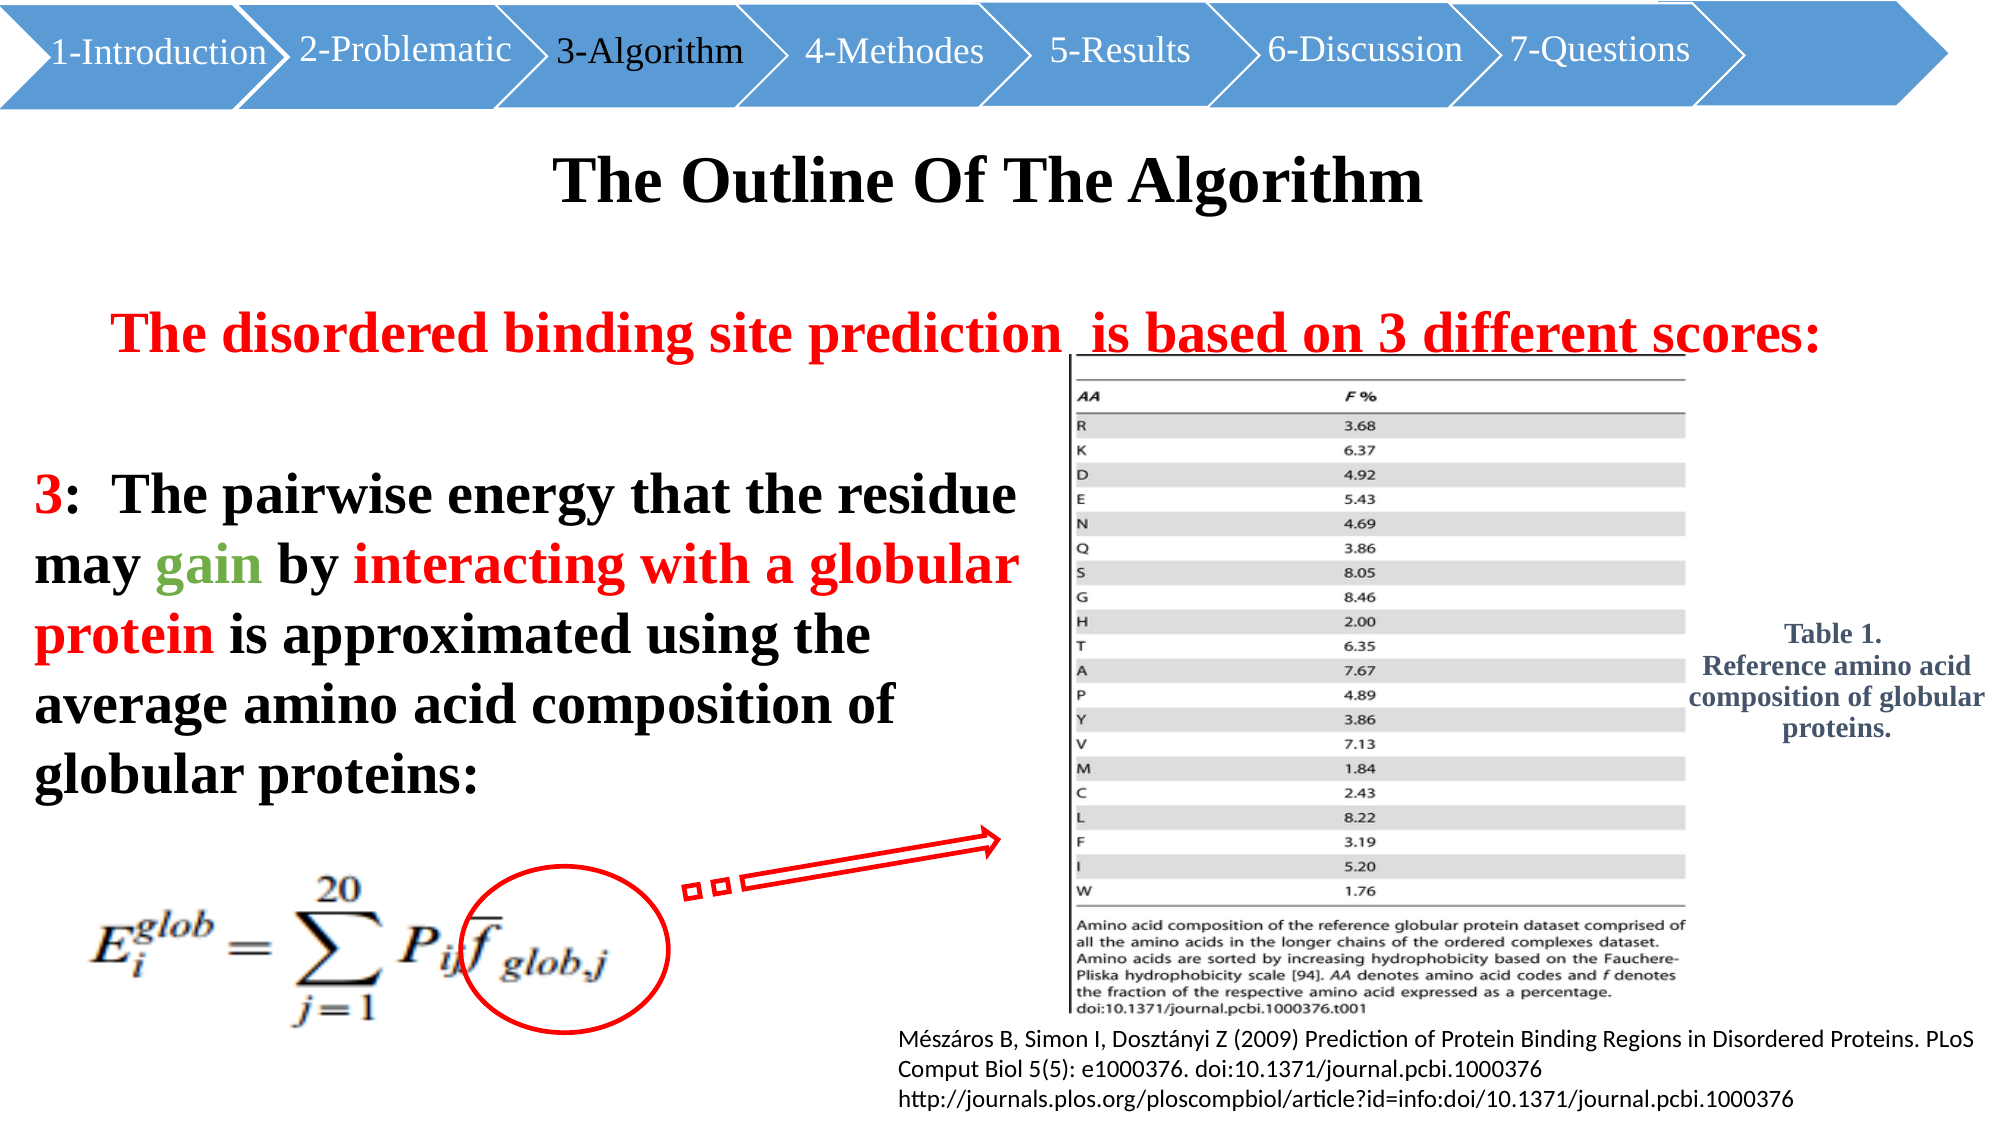

6-Discussion
7-Questions
2-Problematic
5-Results
3-Algorithm
4-Methodes
1-Introduction
The Outline Of The Algorithm
The disordered binding site prediction is based on 3 different scores:
3: The pairwise energy that the residue may gain by interacting with a globular protein is approximated using the average amino acid composition of globular proteins:
Table 1.
Reference amino acid composition of globular proteins.
Mészáros B, Simon I, Dosztányi Z (2009) Prediction of Protein Binding Regions in Disordered Proteins. PLoS Comput Biol 5(5): e1000376. doi:10.1371/journal.pcbi.1000376
http://journals.plos.org/ploscompbiol/article?id=info:doi/10.1371/journal.pcbi.1000376